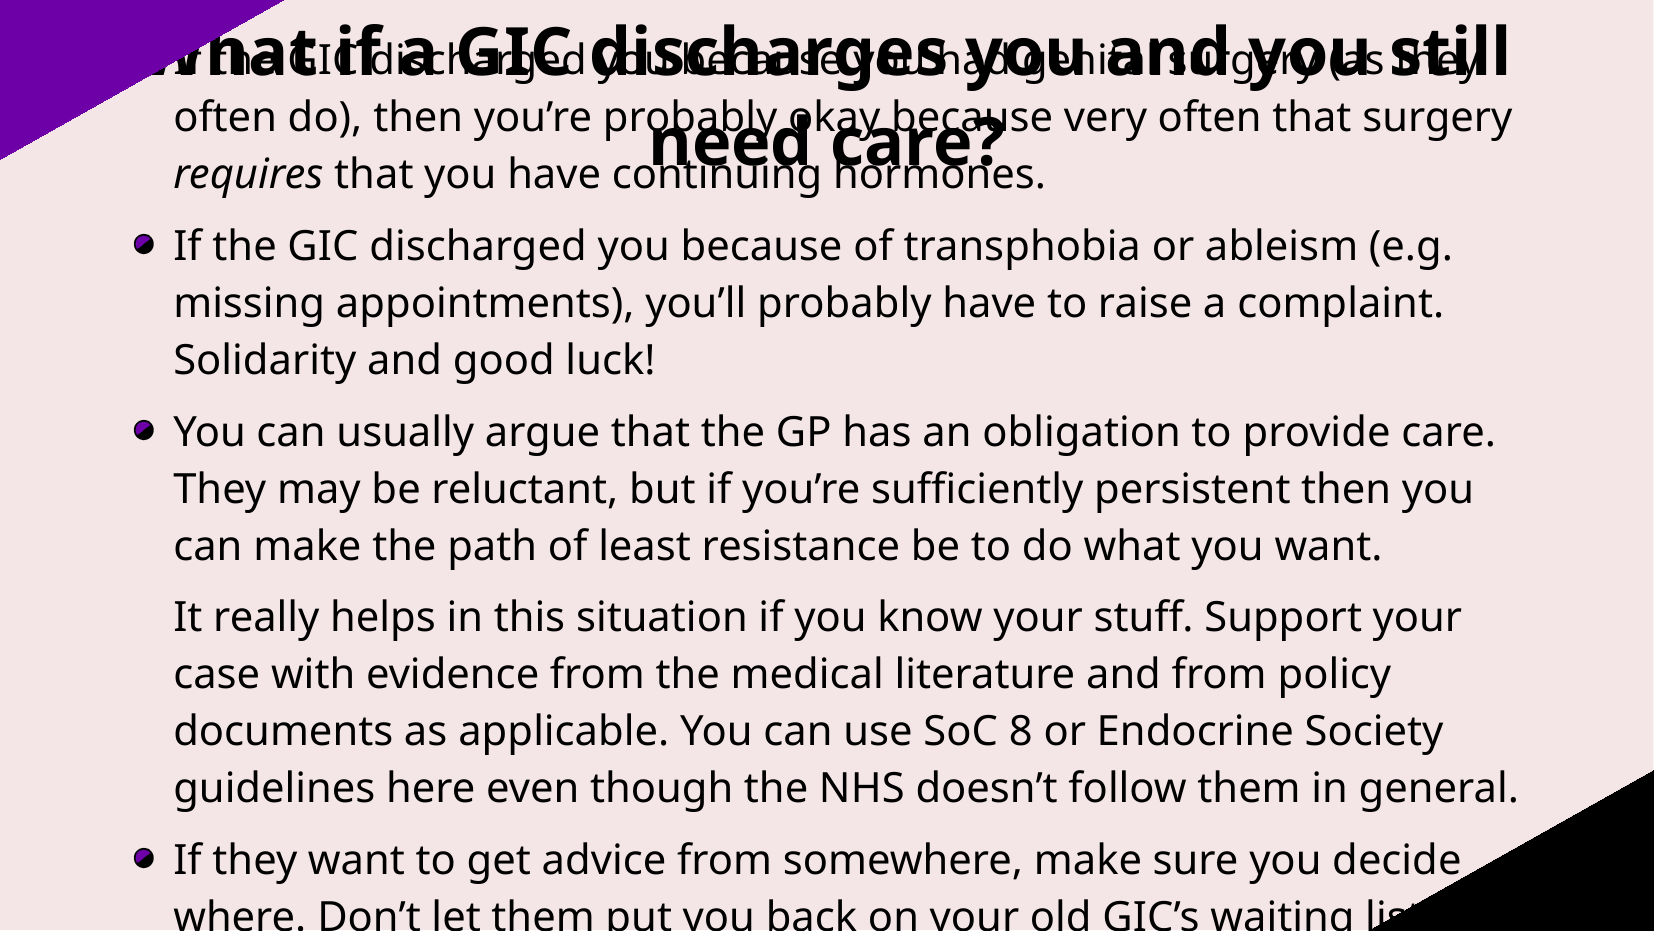

# What if a GIC discharges you and you still need care?
If the GIC discharged you because you had genital surgery (as they often do), then you’re probably okay because very often that surgery requires that you have continuing hormones.
If the GIC discharged you because of transphobia or ableism (e.g. missing appointments), you’ll probably have to raise a complaint. Solidarity and good luck!
You can usually argue that the GP has an obligation to provide care. They may be reluctant, but if you’re sufficiently persistent then you can make the path of least resistance be to do what you want.
It really helps in this situation if you know your stuff. Support your case with evidence from the medical literature and from policy documents as applicable. You can use SoC 8 or Endocrine Society guidelines here even though the NHS doesn’t follow them in general.
If they want to get advice from somewhere, make sure you decide where. Don’t let them put you back on your old GIC’s waiting list as though you were a new patient.